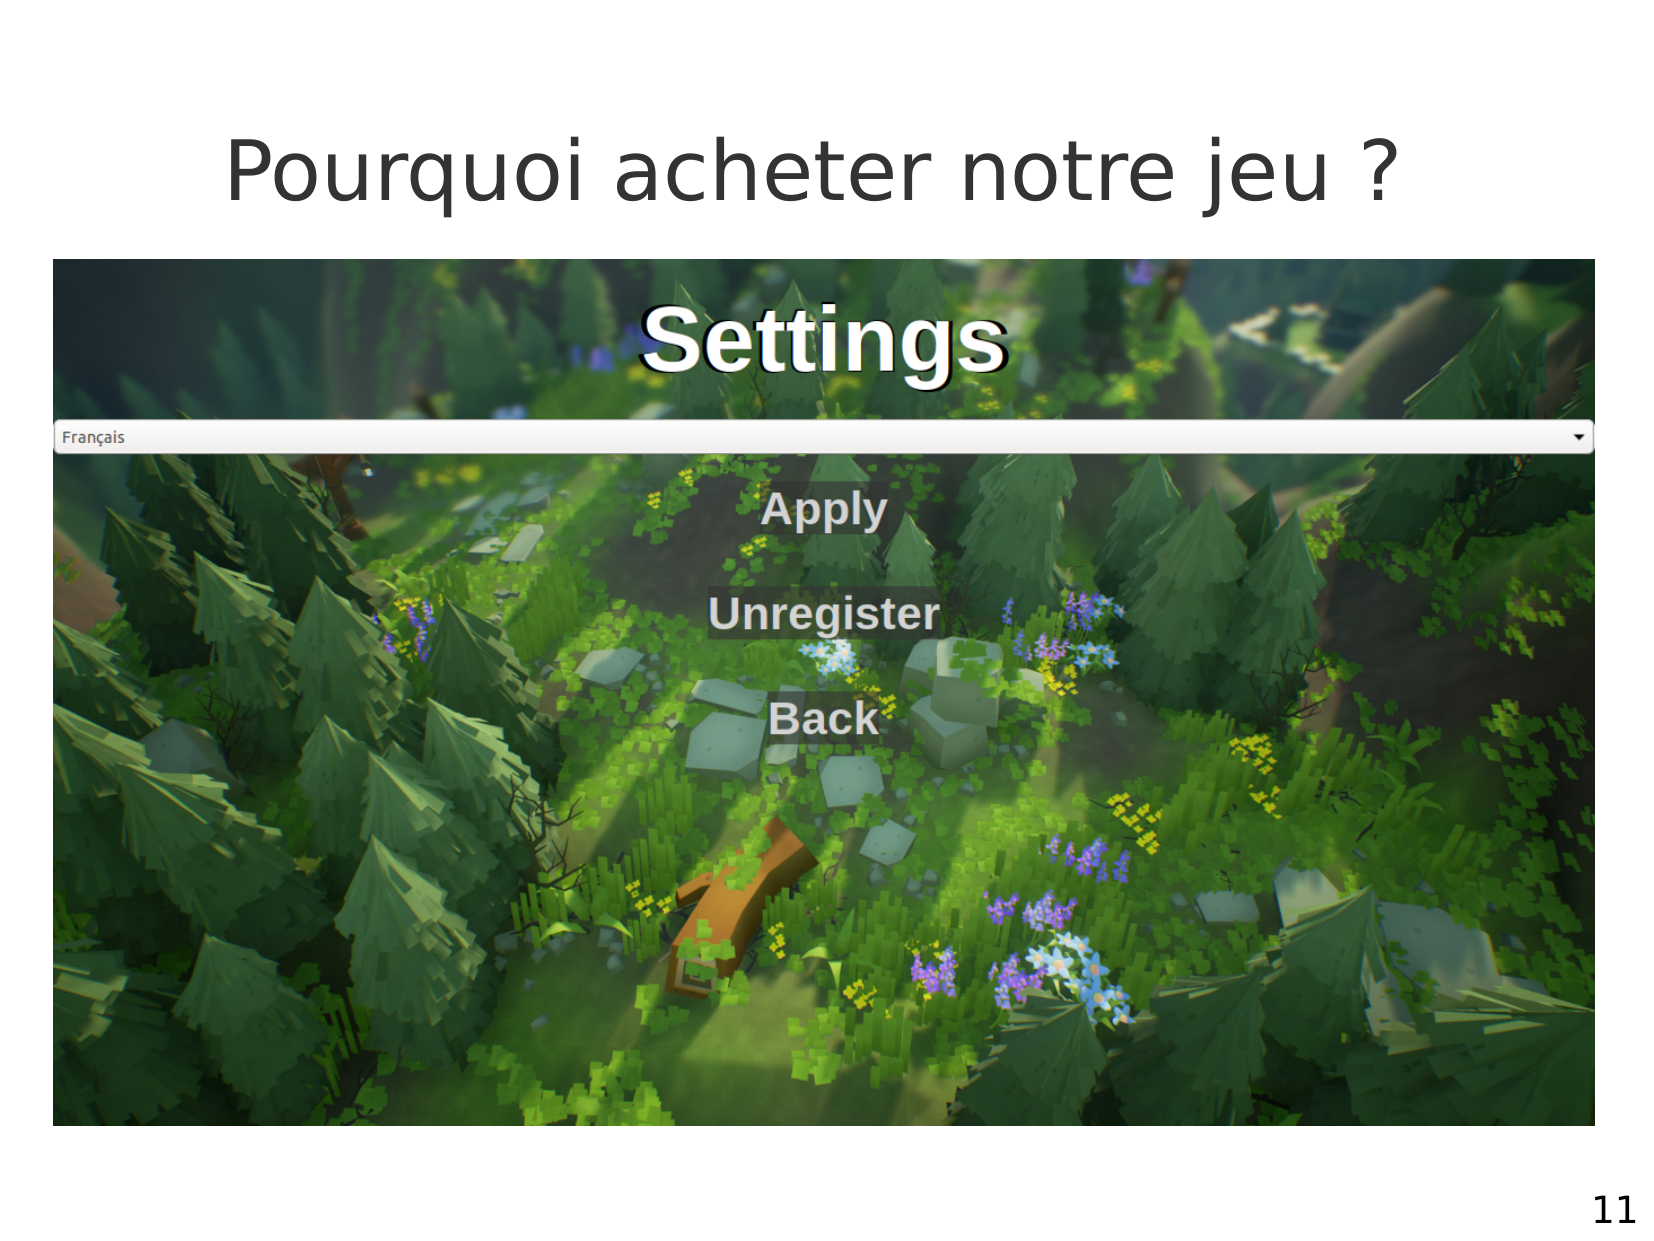

# Pourquoi acheter notre jeu ?
Multilangue
11
11